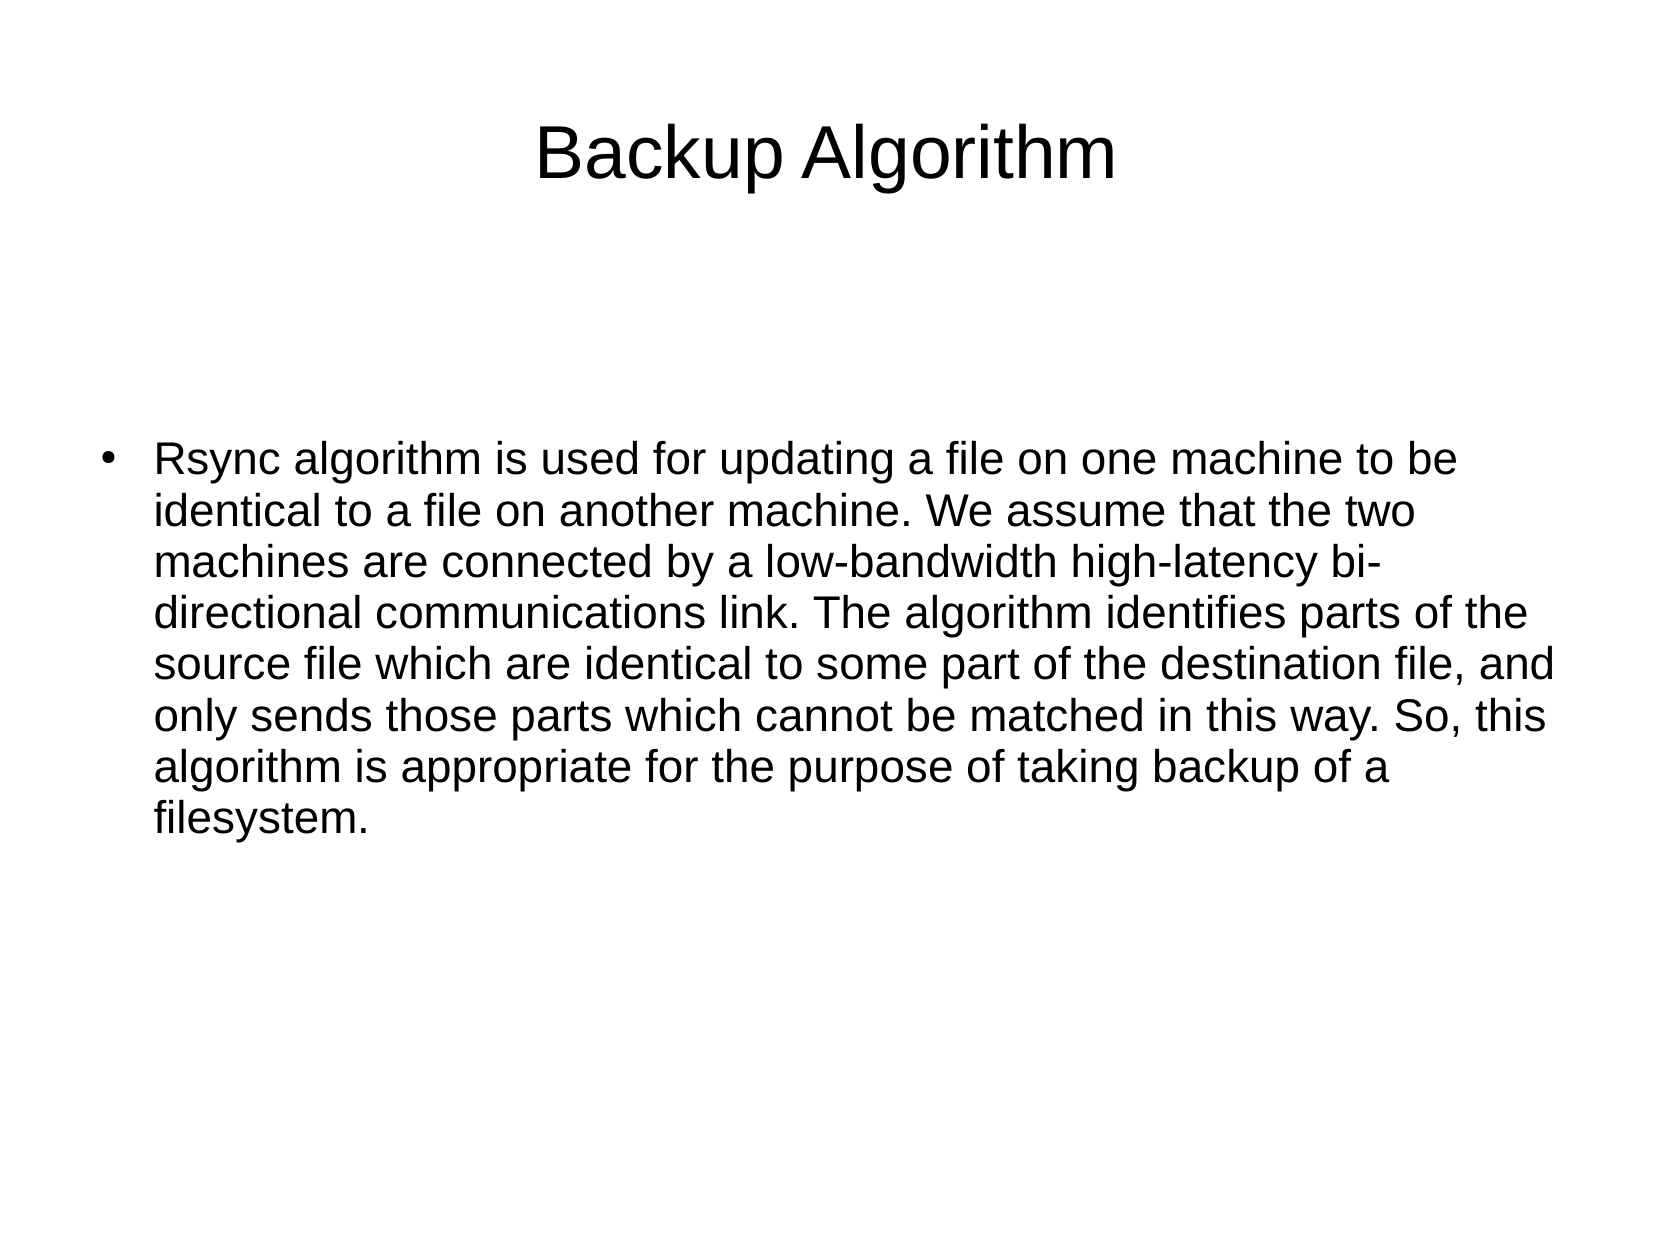

# Backup Algorithm
Rsync algorithm is used for updating a file on one machine to be identical to a file on another machine. We assume that the two machines are connected by a low-bandwidth high-latency bi-directional communications link. The algorithm identifies parts of the source file which are identical to some part of the destination file, and only sends those parts which cannot be matched in this way. So, this algorithm is appropriate for the purpose of taking backup of a filesystem.